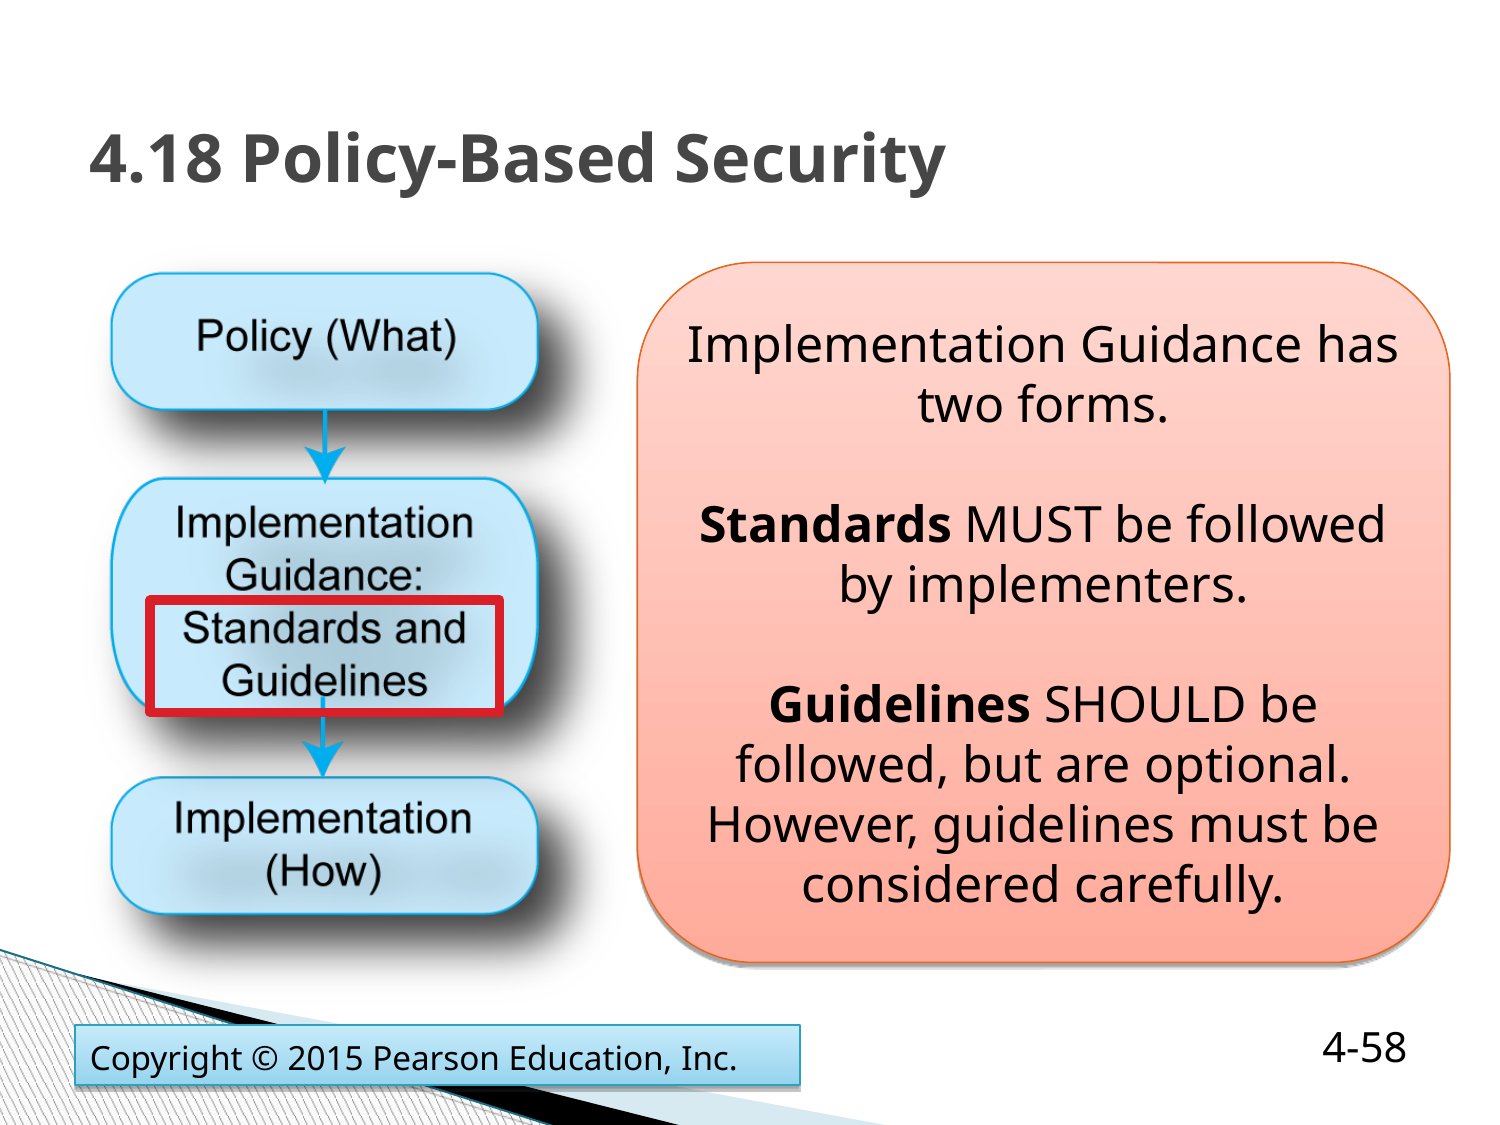

# 4.18 Policy-Based Security
Implementation Guidance has two forms.
Standards MUST be followed by implementers.
Guidelines SHOULD be followed, but are optional.
However, guidelines must be considered carefully.
Copyright © 2015 Pearson Education, Inc.